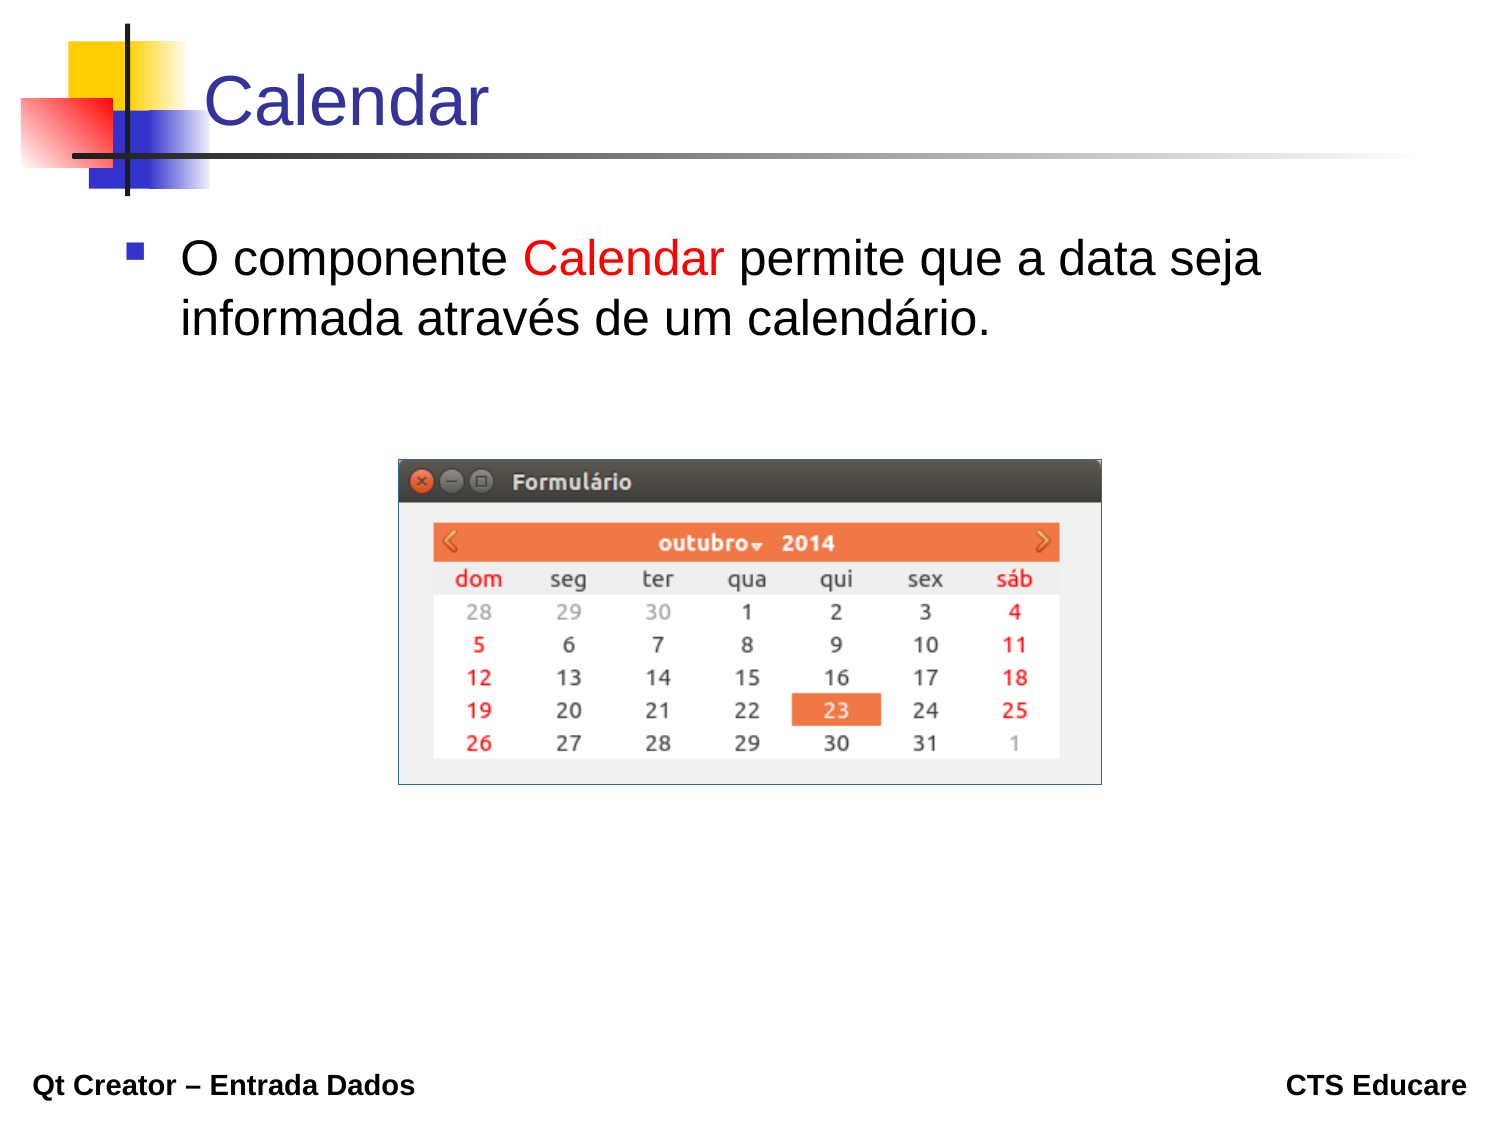

# Calendar
O componente Calendar permite que a data seja informada através de um calendário.